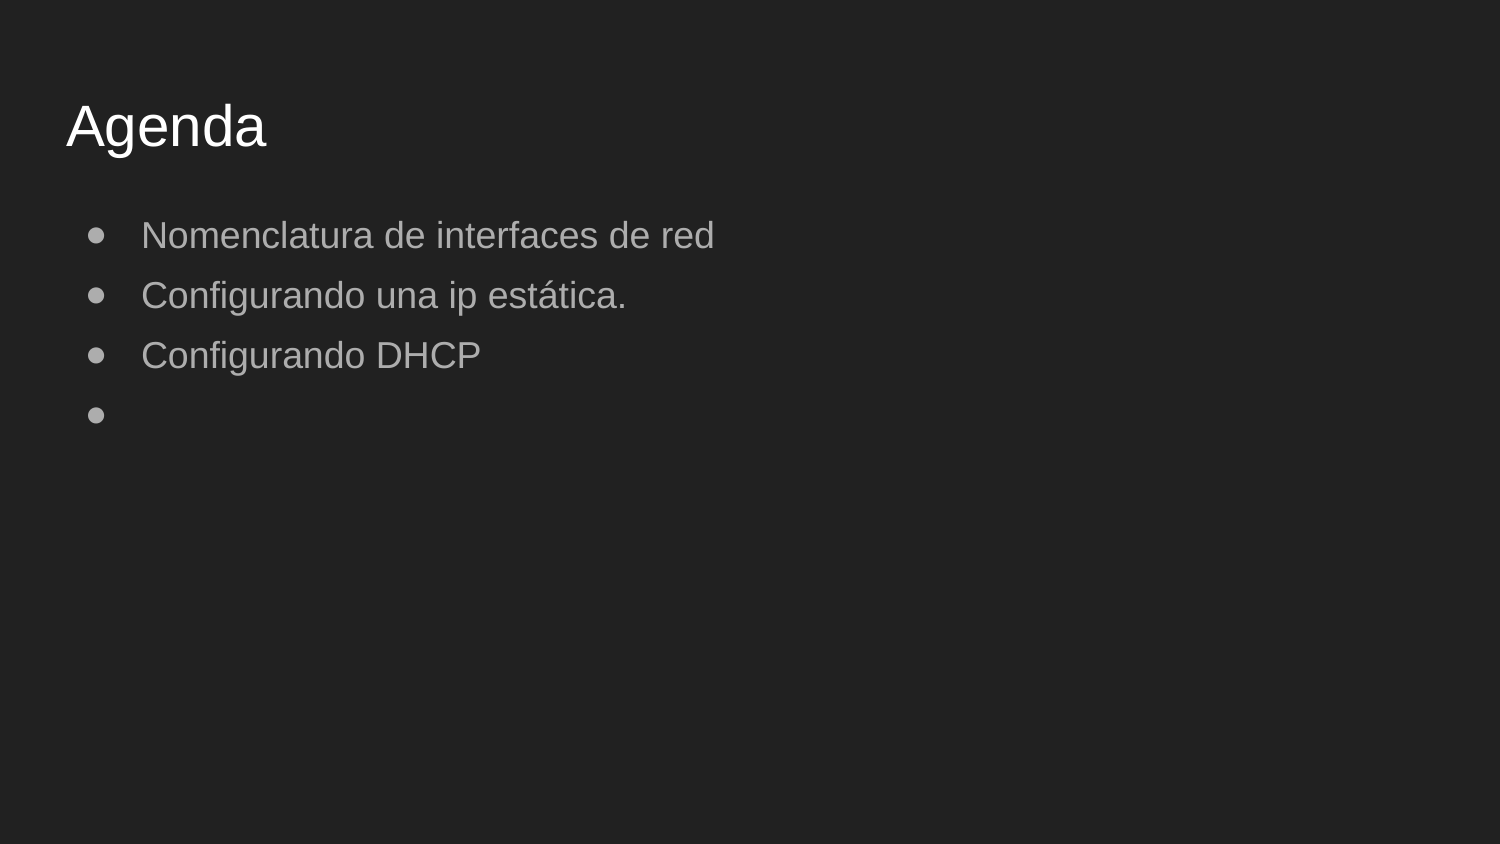

# Agenda
Nomenclatura de interfaces de red
Configurando una ip estática.
Configurando DHCP